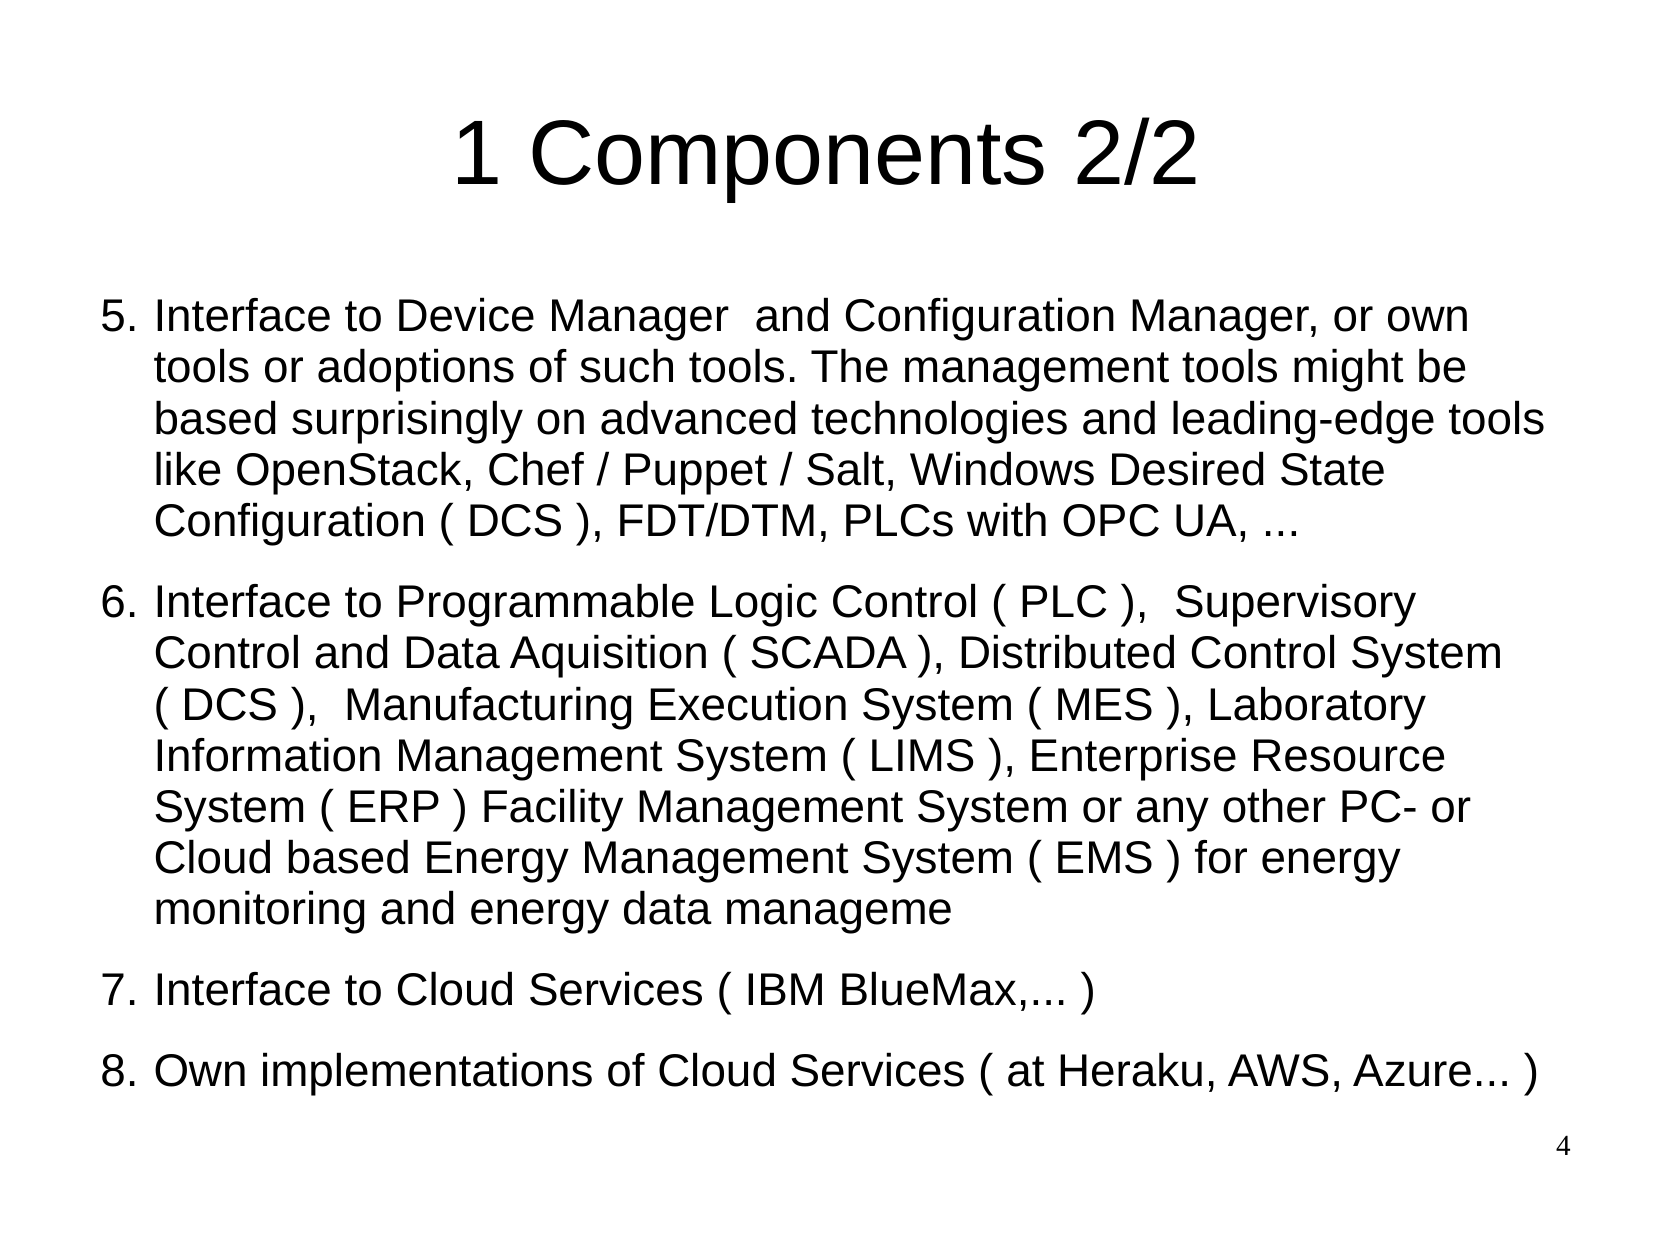

# 1 Components 2/2
Interface to Device Manager and Configuration Manager, or own tools or adoptions of such tools. The management tools might be based surprisingly on advanced technologies and leading-edge tools like OpenStack, Chef / Puppet / Salt, Windows Desired State Configuration ( DCS ), FDT/DTM, PLCs with OPC UA, ...
Interface to Programmable Logic Control ( PLC ), Supervisory Control and Data Aquisition ( SCADA ), Distributed Control System ( DCS ), Manufacturing Execution System ( MES ), Laboratory Information Management System ( LIMS ), Enterprise Resource System ( ERP ) Facility Management System or any other PC- or Cloud based Energy Management System ( EMS ) for energy monitoring and energy data manageme
Interface to Cloud Services ( IBM BlueMax,... )
Own implementations of Cloud Services ( at Heraku, AWS, Azure... )
4